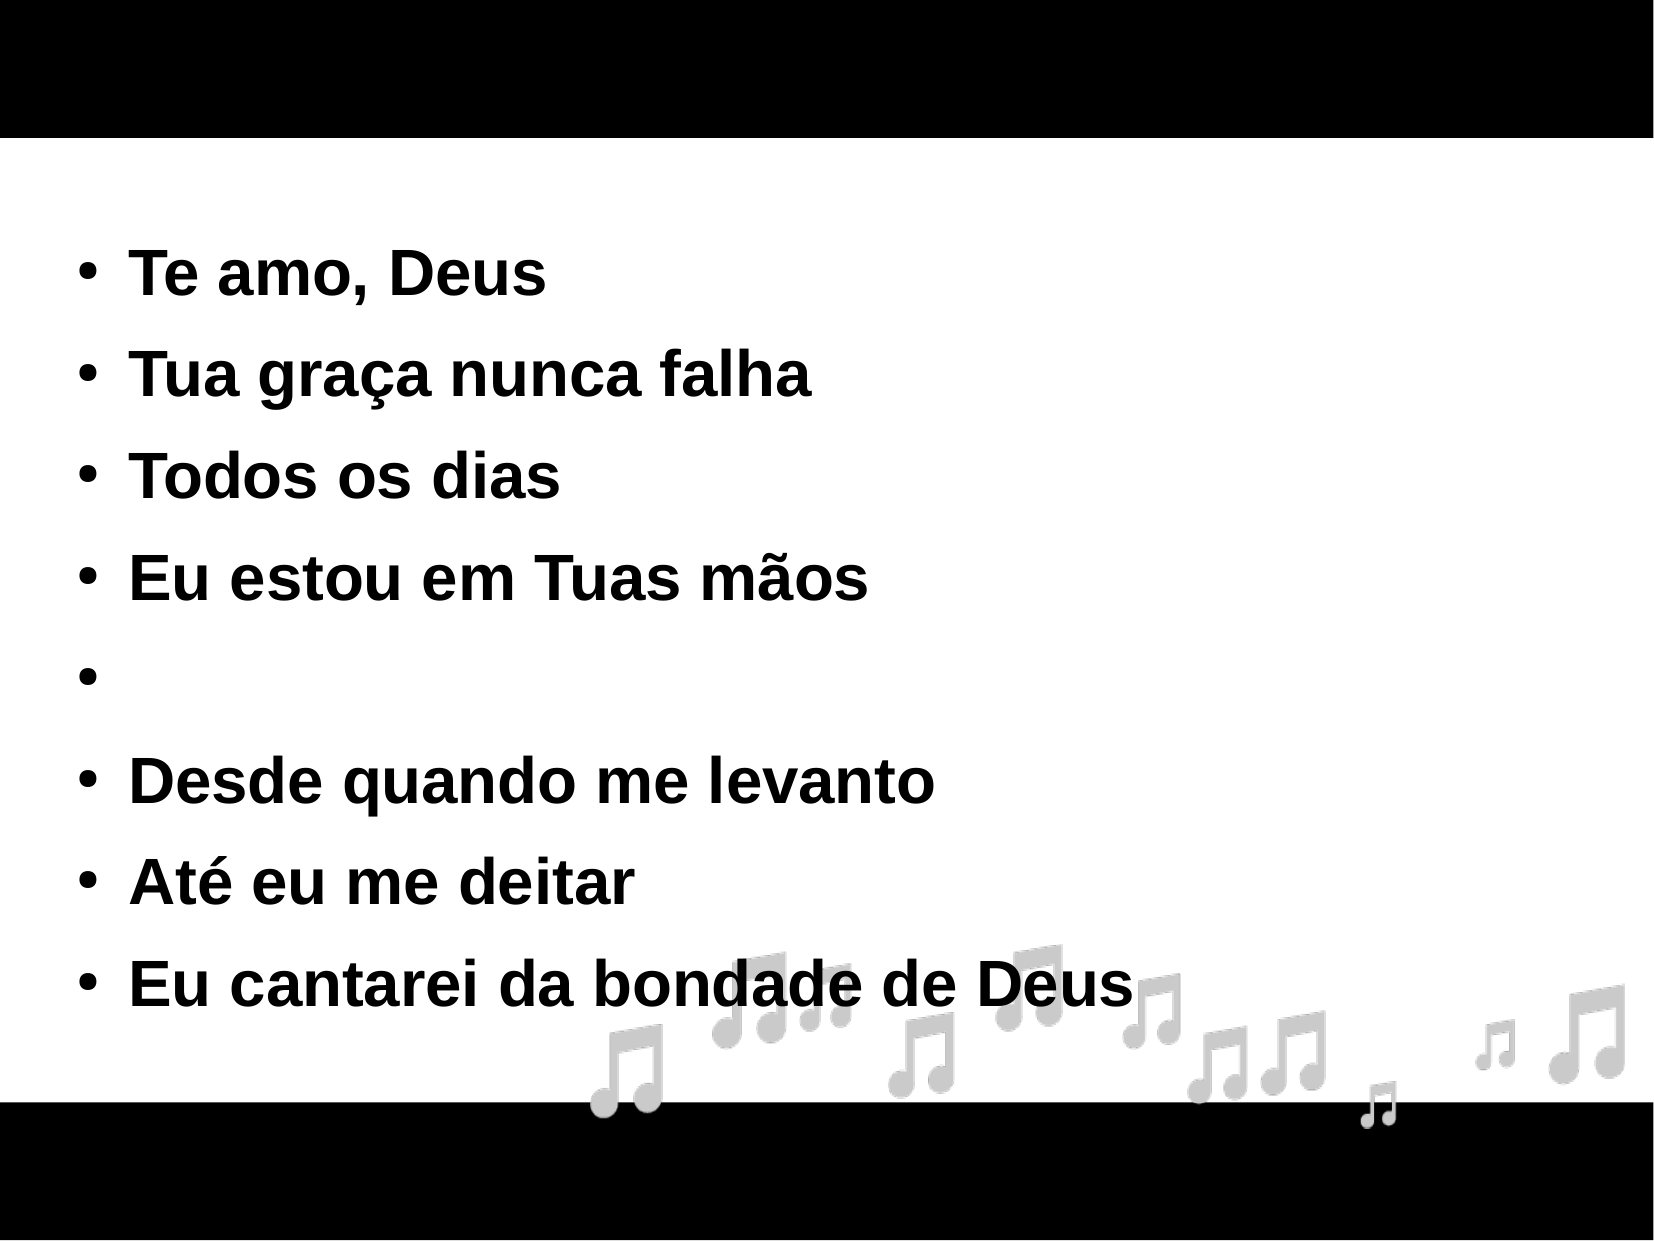

# Te amo, Deus
Tua graça nunca falha
Todos os dias
Eu estou em Tuas mãos
Desde quando me levanto
Até eu me deitar
Eu cantarei da bondade de Deus